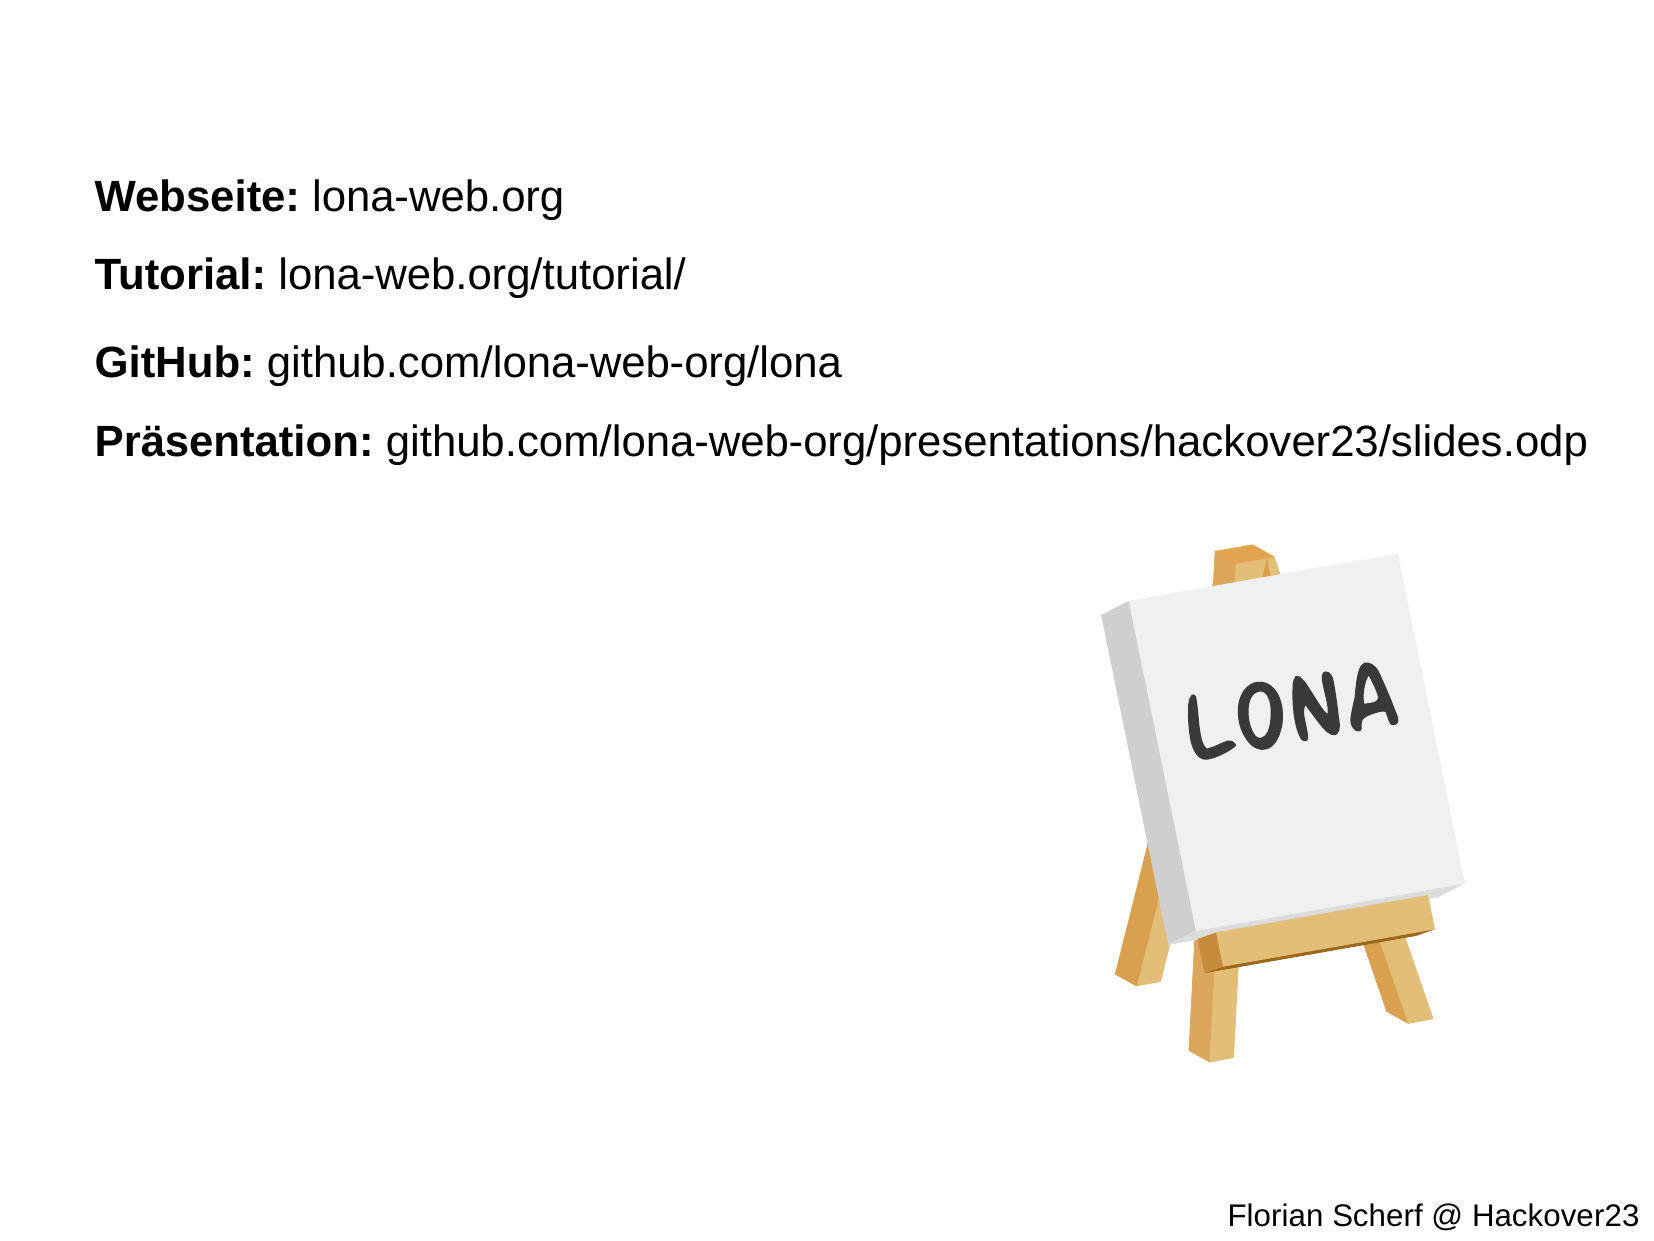

# Webseite: lona-web.org
Tutorial: lona-web.org/tutorial/
GitHub: github.com/lona-web-org/lona
Präsentation: github.com/lona-web-org/presentations/hackover23/slides.odp
Florian Scherf @ Hackover23